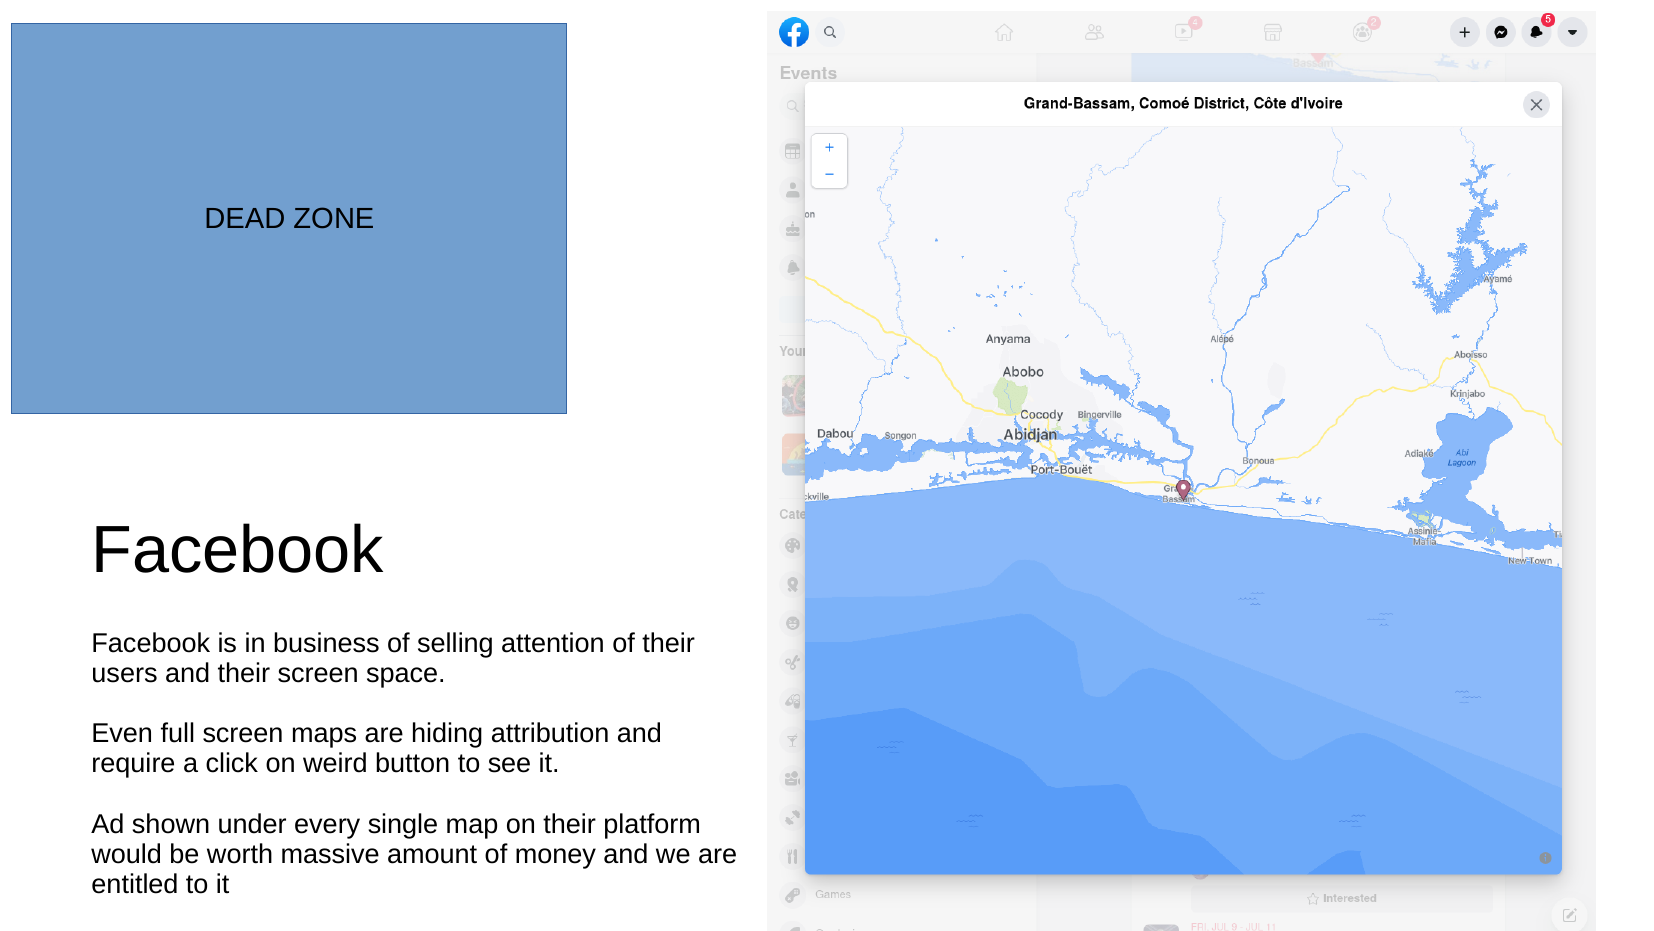

Facebook
Facebook is in business of selling attention of their users and their screen space.
Even full screen maps are hiding attribution and
require a click on weird button to see it.
Ad shown under every single map on their platform
would be worth massive amount of money and we are entitled to it